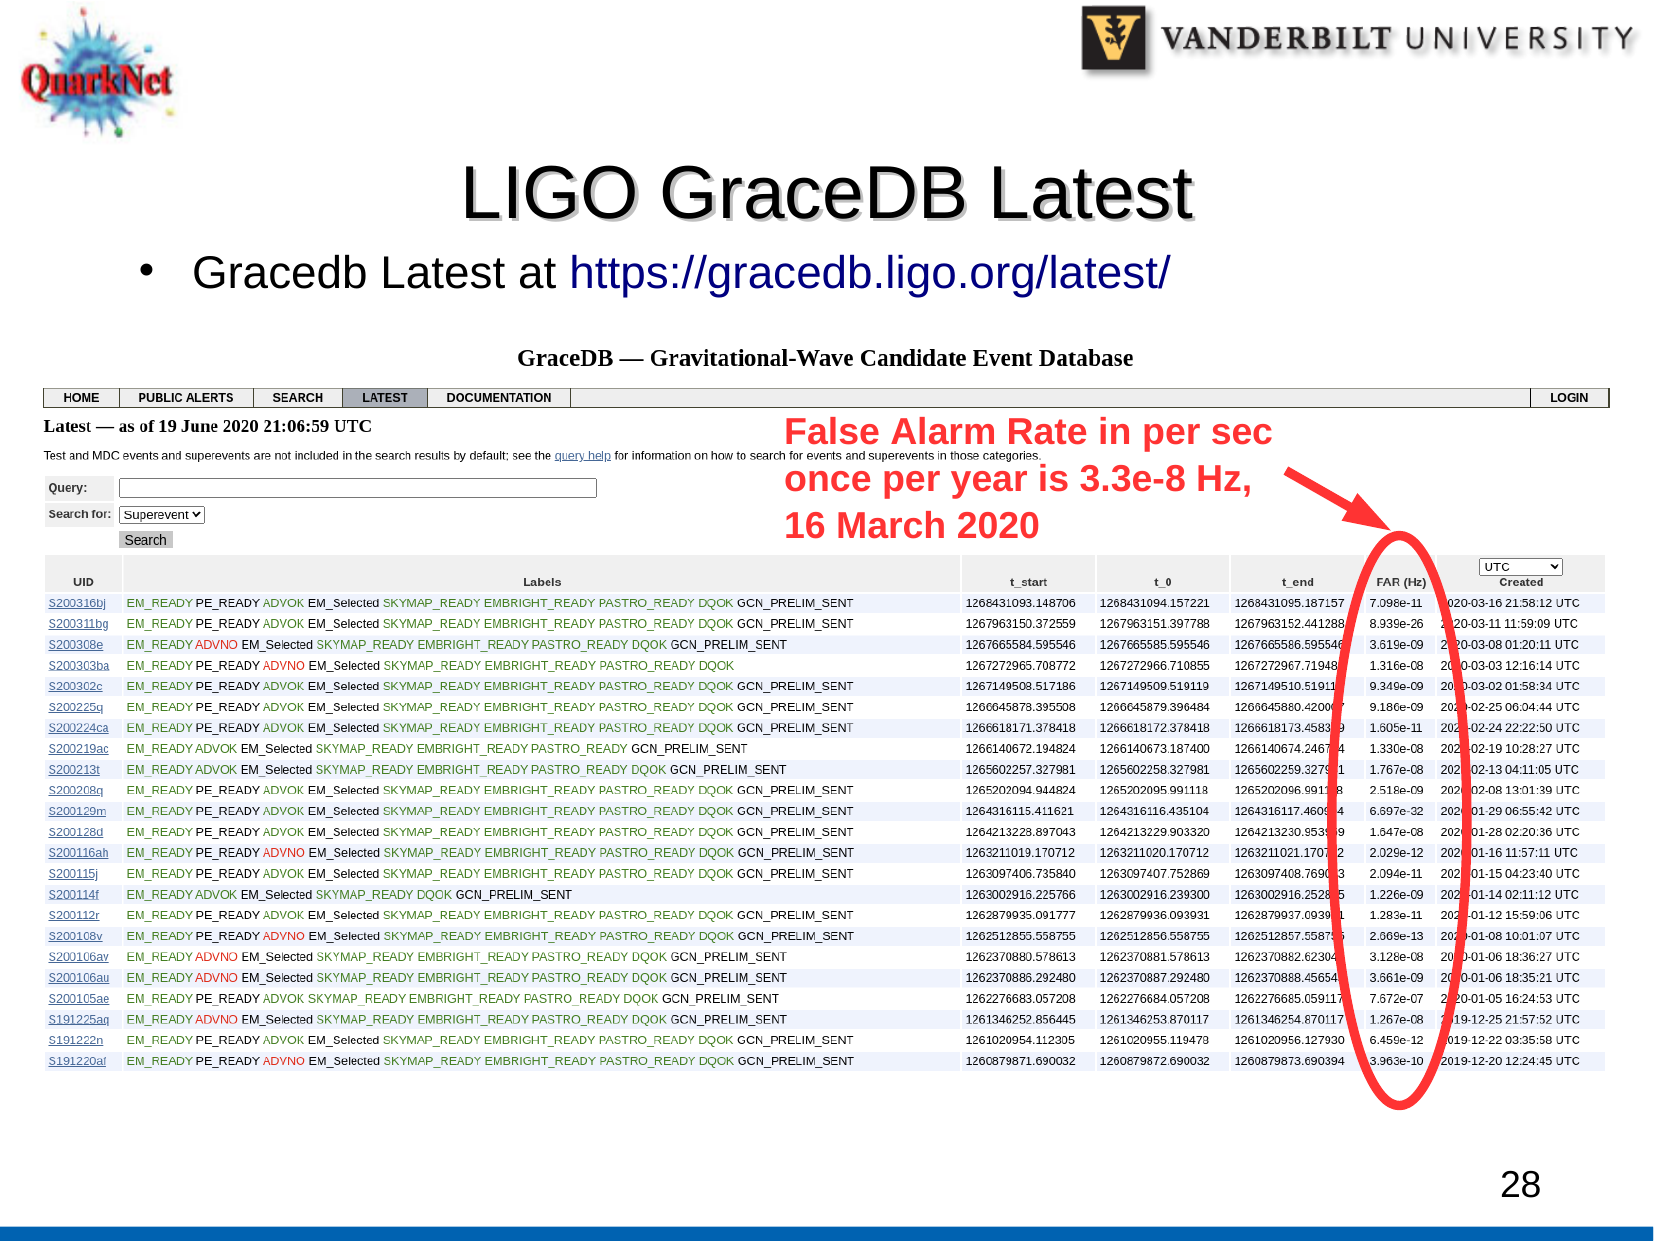

# LIGO GraceDB Latest
Gracedb Latest at https://gracedb.ligo.org/latest/
False Alarm Rate in per sec
once per year is 3.3e-8 Hz,
16 March 2020
28